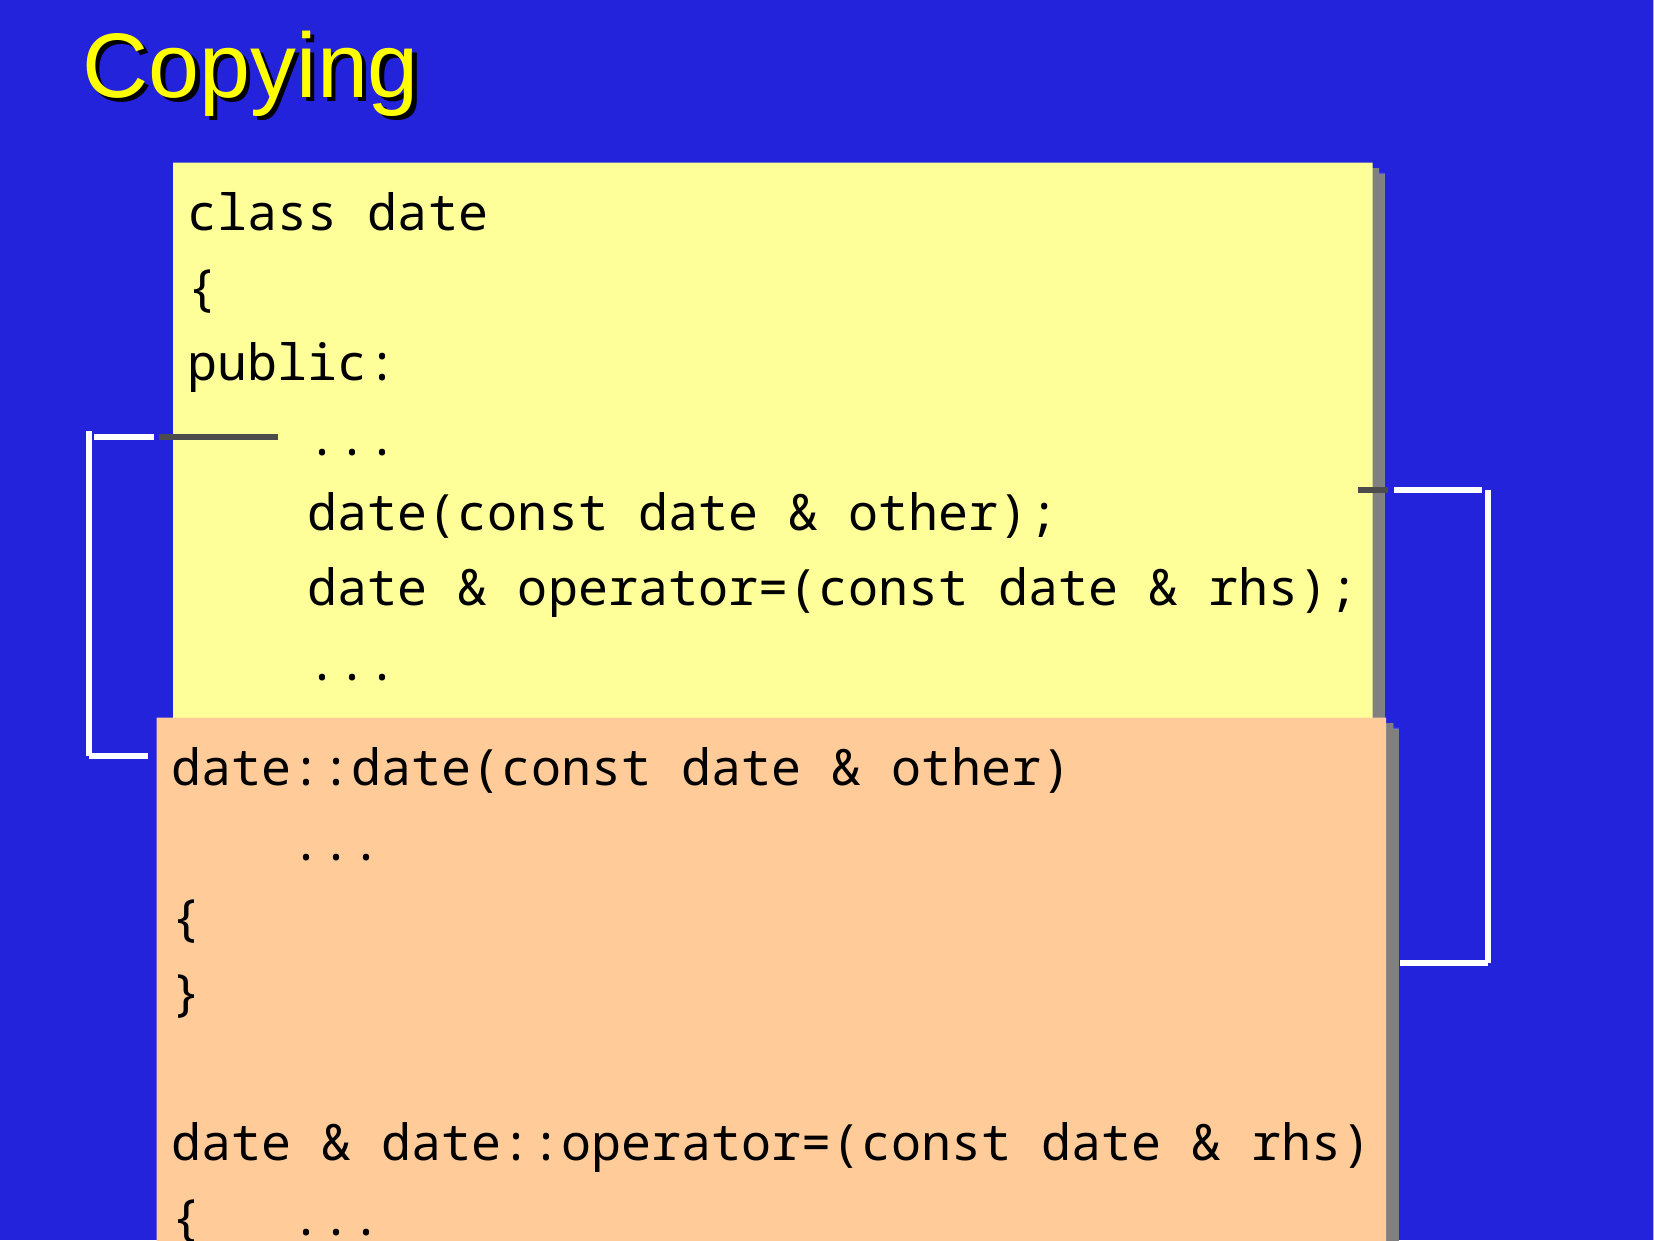

# Copying
class date
{
public:
 ...
 date(const date & other);
 date & operator=(const date & rhs);
 ...
};
date::date(const date & other)
 ...
{
}
date & date::operator=(const date & rhs)
{ ...
}